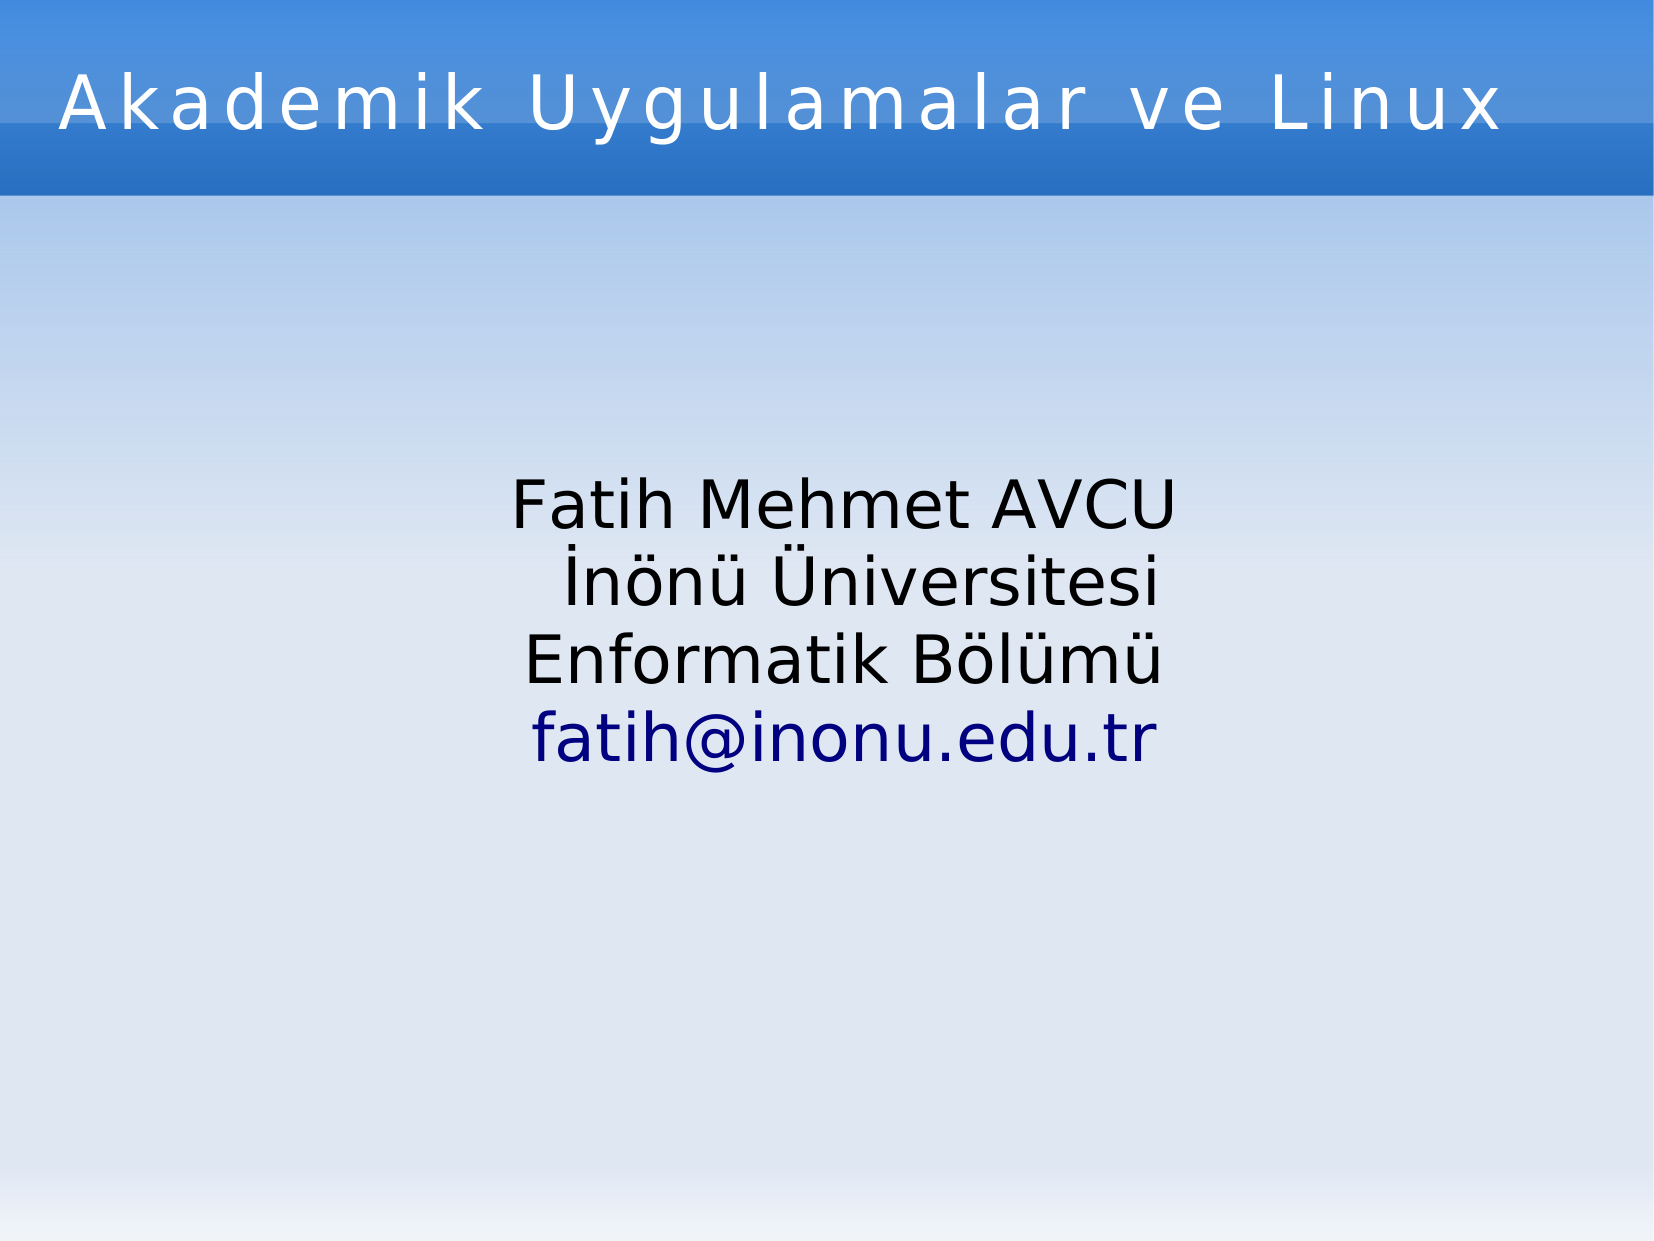

# Akademik Uygulamalar ve Linux
Fatih Mehmet AVCU
İnönü Üniversitesi
Enformatik Bölümü
fatih@inonu.edu.tr